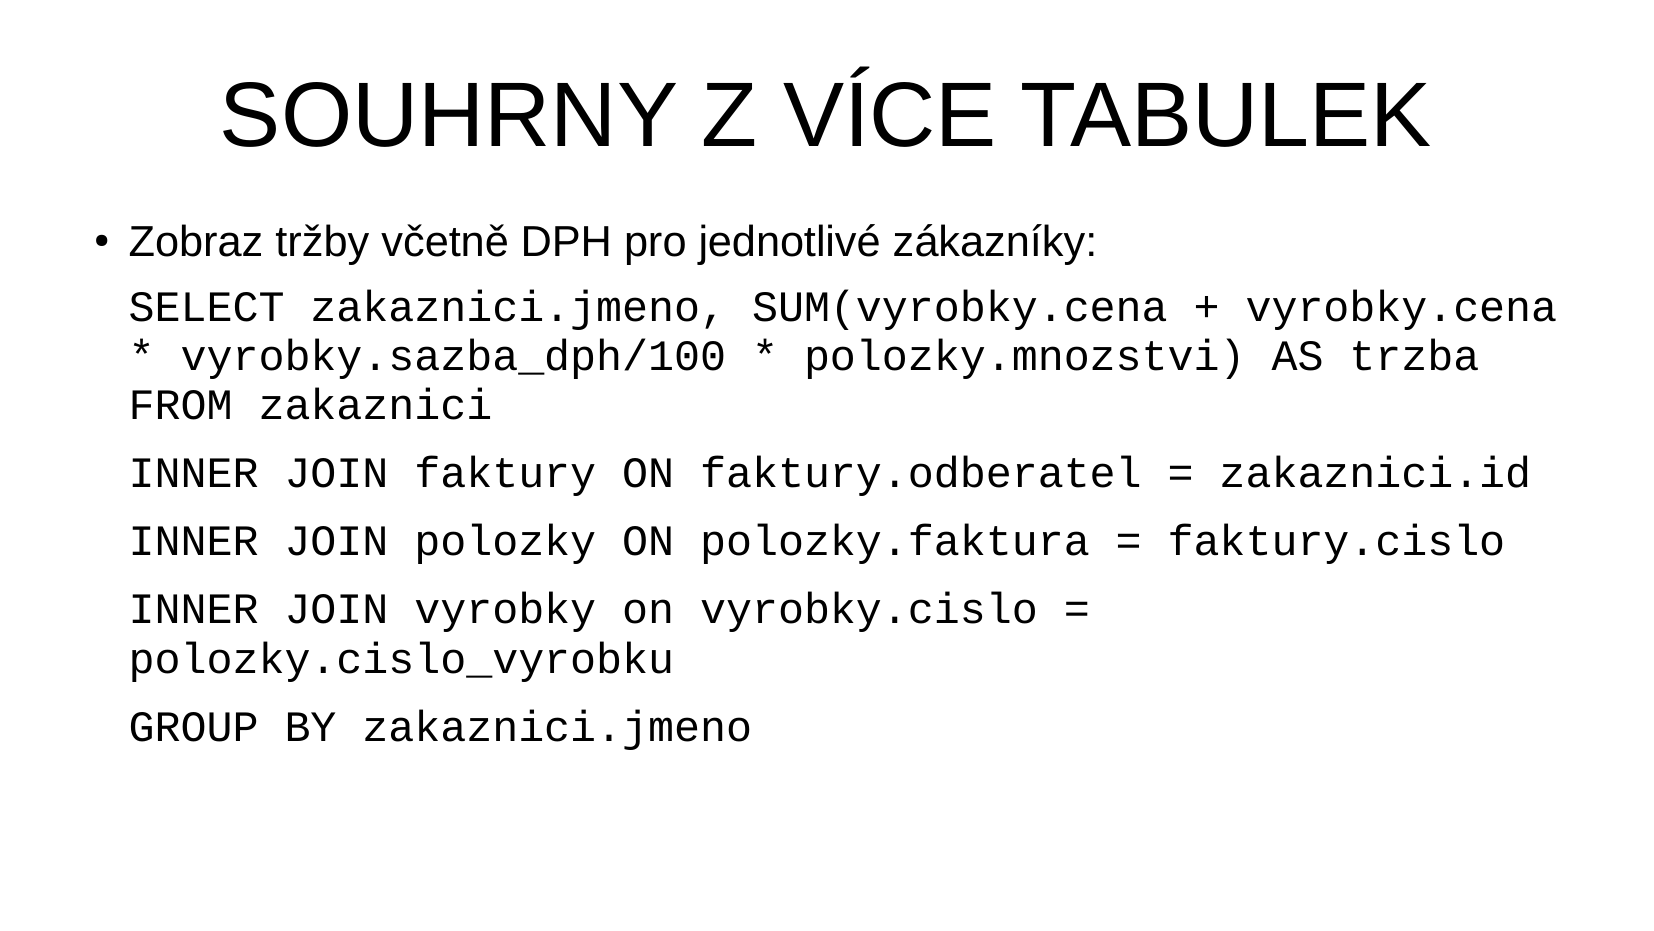

# SOUHRNY Z VÍCE TABULEK
Zobraz tržby včetně DPH pro jednotlivé zákazníky:
SELECT zakaznici.jmeno, SUM(vyrobky.cena + vyrobky.cena * vyrobky.sazba_dph/100 * polozky.mnozstvi) AS trzba FROM zakaznici
INNER JOIN faktury ON faktury.odberatel = zakaznici.id
INNER JOIN polozky ON polozky.faktura = faktury.cislo
INNER JOIN vyrobky on vyrobky.cislo = polozky.cislo_vyrobku
GROUP BY zakaznici.jmeno